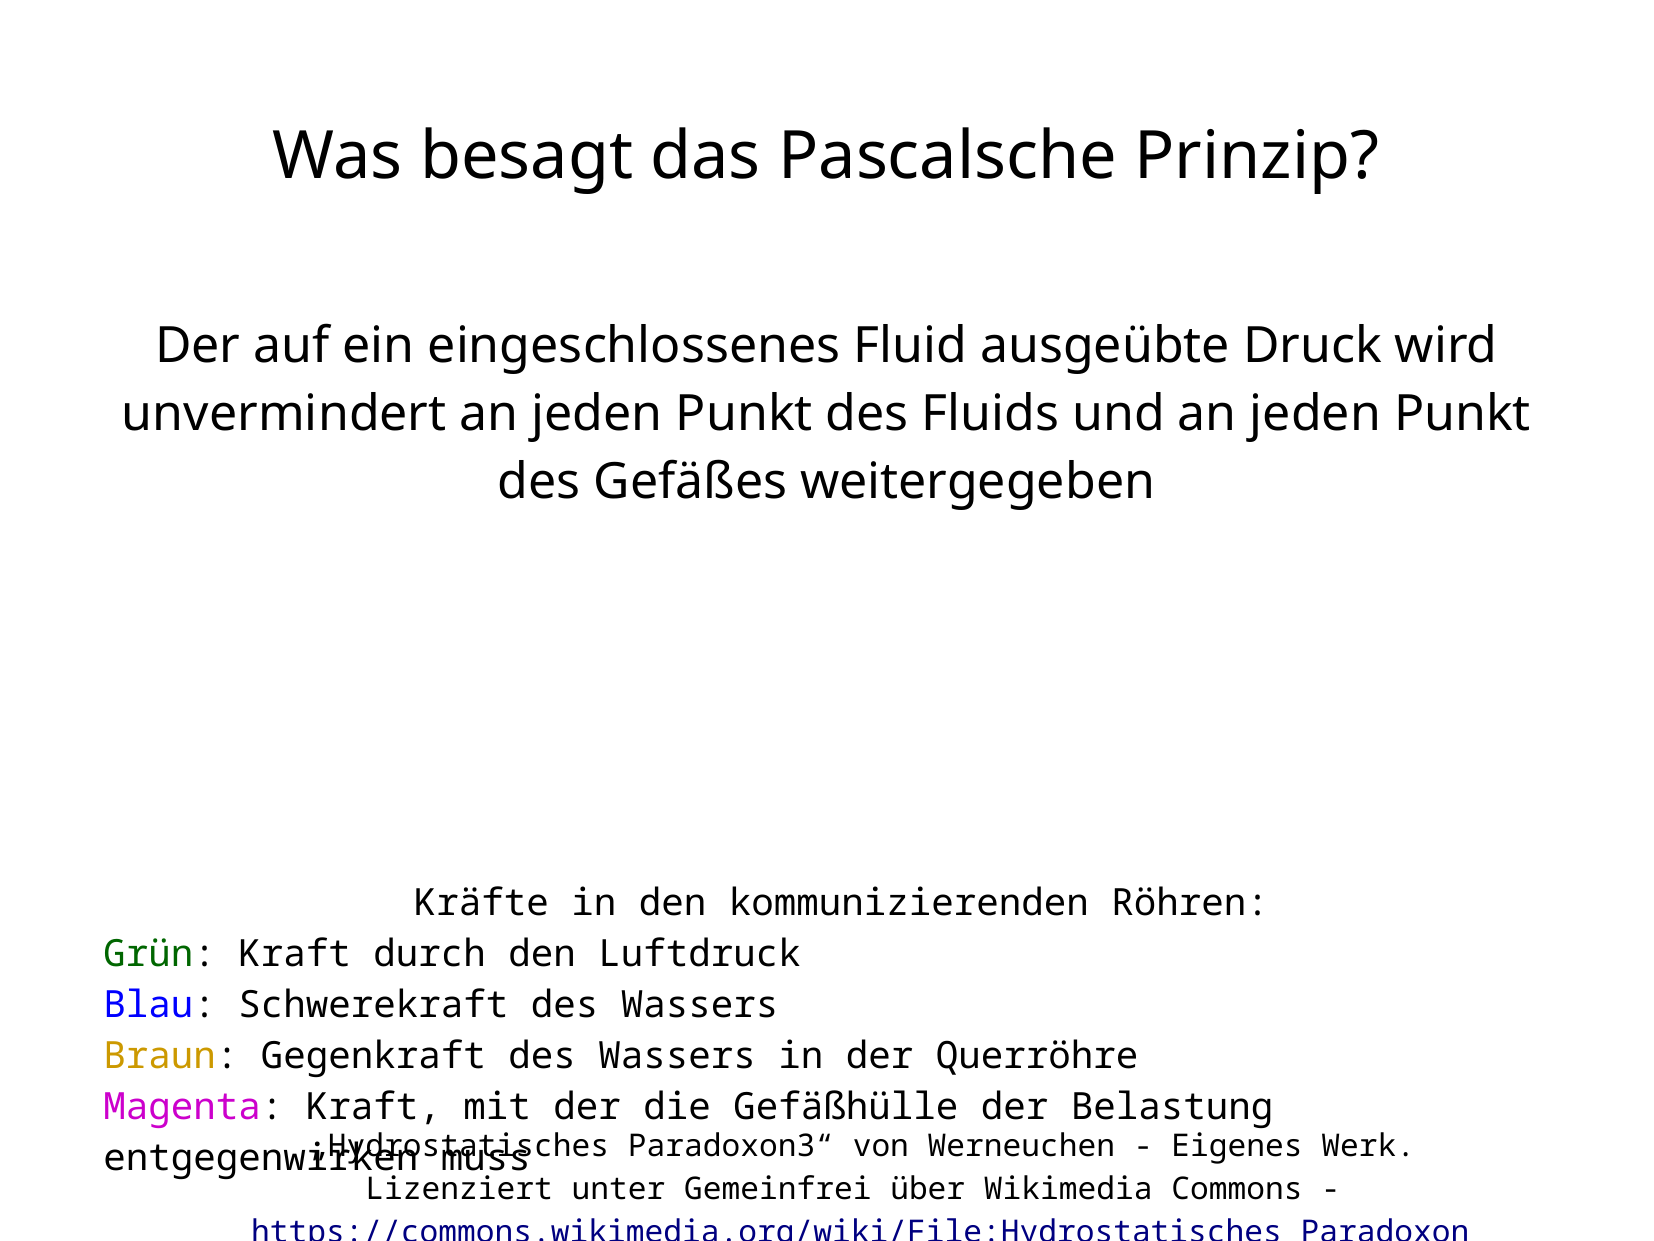

# Was besagt das Pascalsche Prinzip?
Der auf ein eingeschlossenes Fluid ausgeübte Druck wird unvermindert an jeden Punkt des Fluids und an jeden Punkt des Gefäßes weitergegeben
Kräfte in den kommunizierenden Röhren:
Grün: Kraft durch den Luftdruck
Blau: Schwerekraft des Wassers
Braun: Gegenkraft des Wassers in der Querröhre
Magenta: Kraft, mit der die Gefäßhülle der Belastung entgegenwirken muss
„Hydrostatisches Paradoxon3“ von Werneuchen - Eigenes Werk.
Lizenziert unter Gemeinfrei über Wikimedia Commons - https://commons.wikimedia.org/wiki/File:Hydrostatisches_Paradoxon3.svg